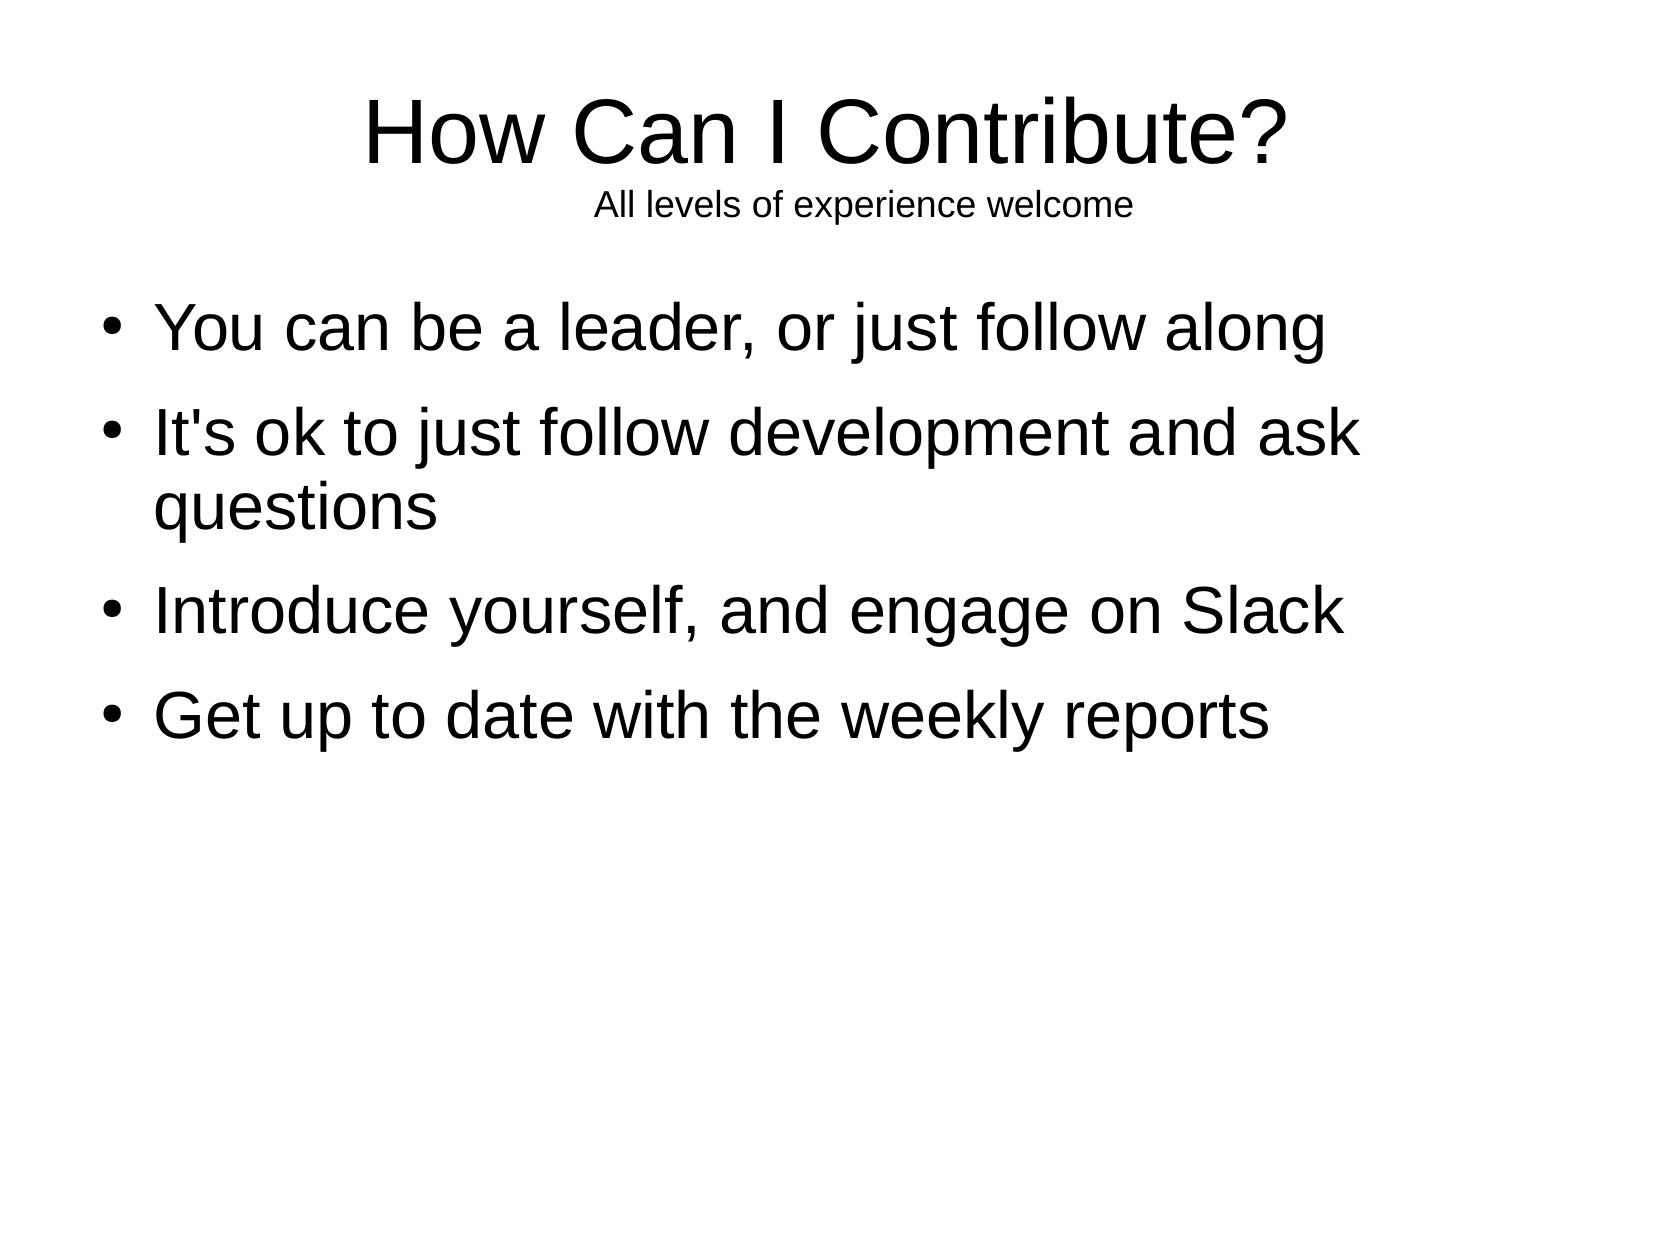

# How Can I Contribute? All levels of experience welcome
You can be a leader, or just follow along
It's ok to just follow development and ask questions
Introduce yourself, and engage on Slack
Get up to date with the weekly reports